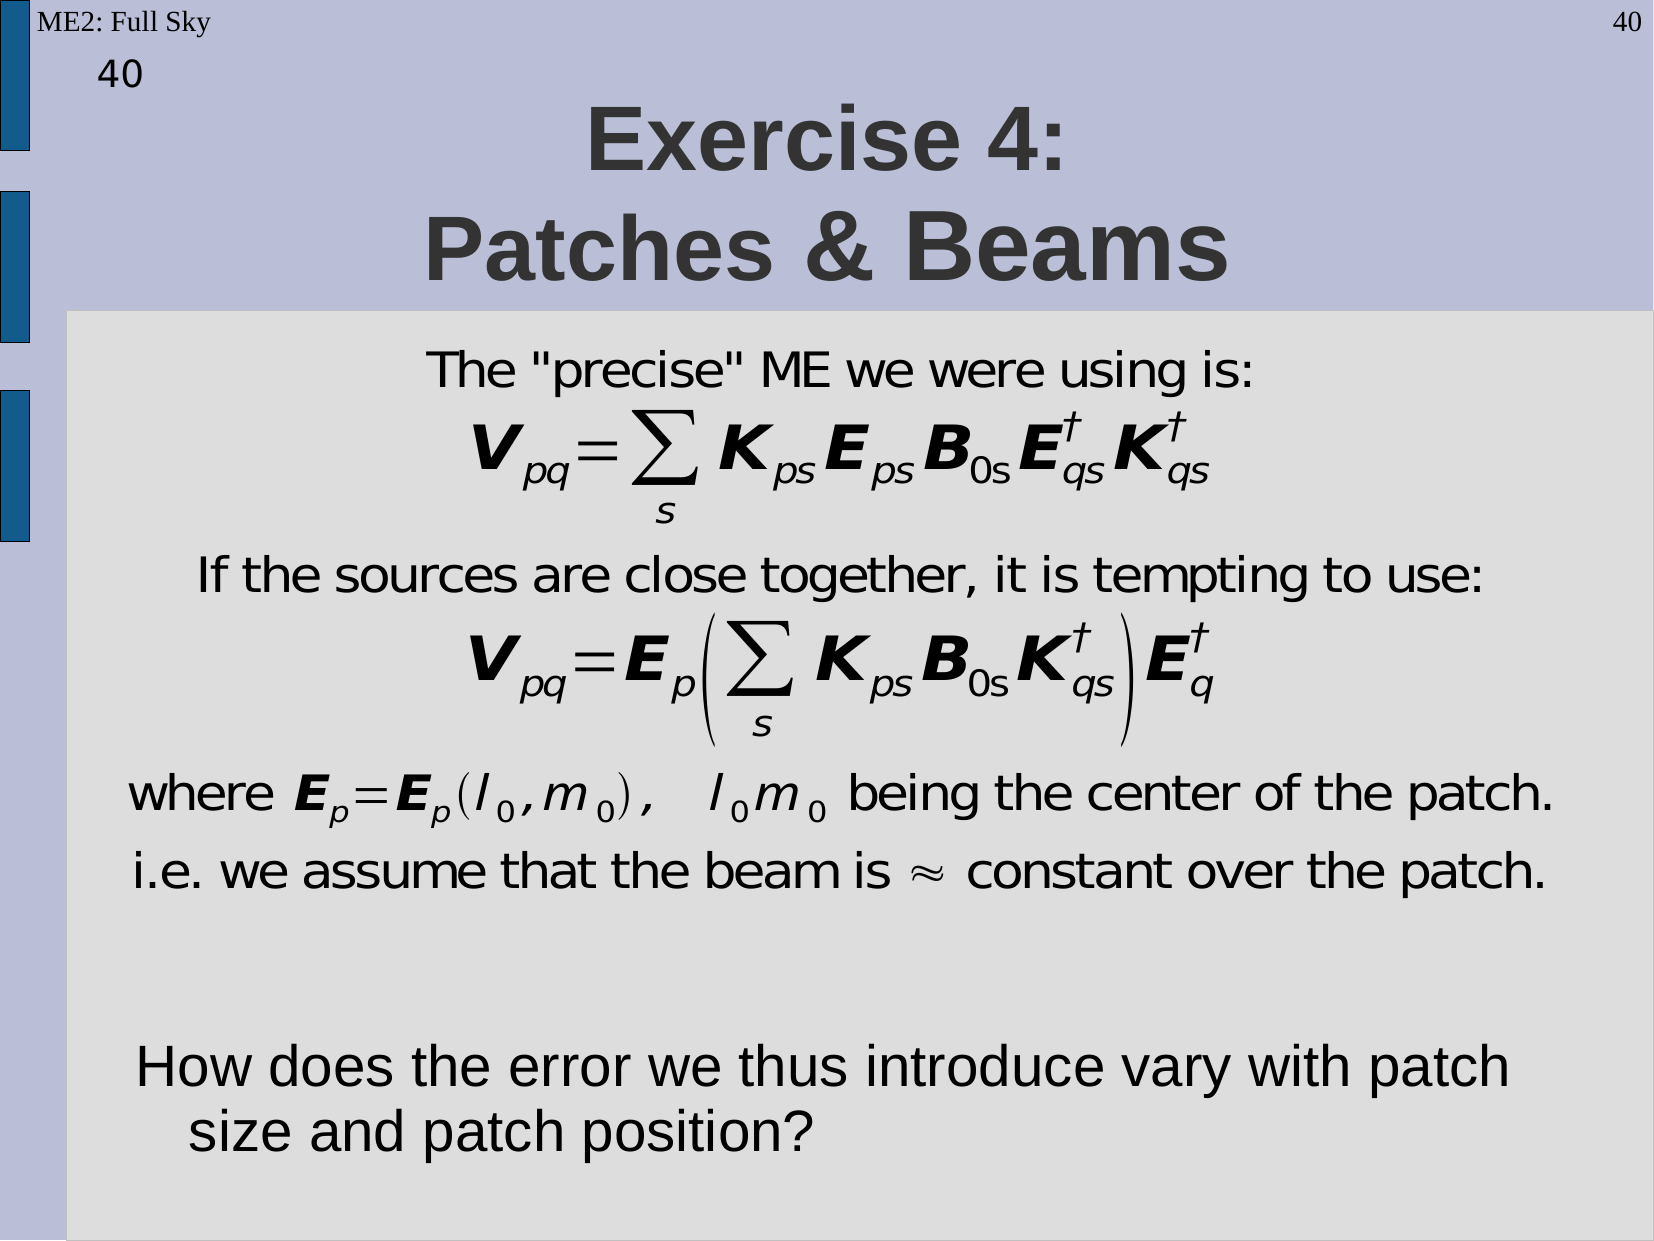

ME2: Full Sky
40
# Exercise 4: Patches & Beams
How does the error we thus introduce vary with patch size and patch position?